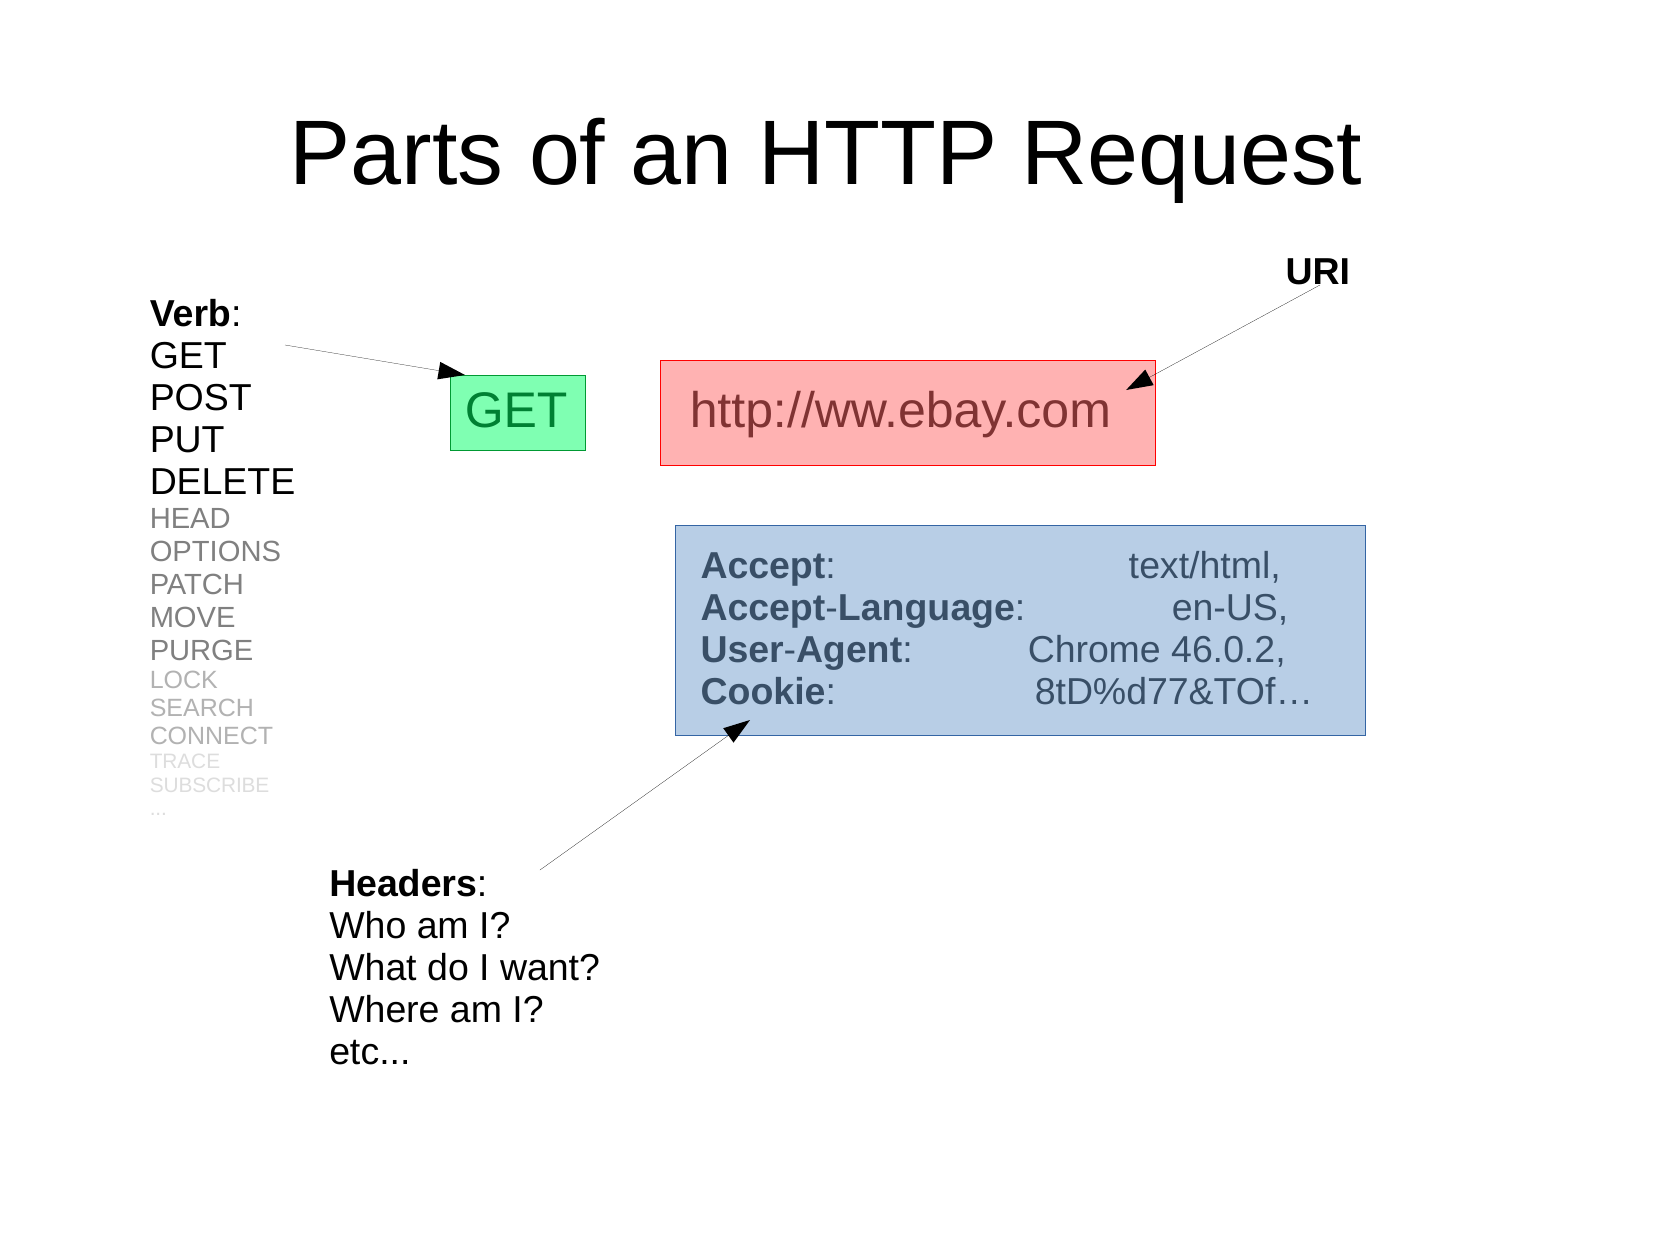

# Parts of an HTTP Request
URI
Verb:
GET
POST
PUT
DELETE
HEAD
OPTIONS
PATCH
MOVE
PURGE
LOCK
SEARCH
CONNECT
TRACE
SUBSCRIBE
...
GET
http://ww.ebay.com
Accept: text/html,
Accept-Language: en-US,
User-Agent: Chrome 46.0.2,
Cookie: 8tD%d77&TOf…
Headers:
Who am I?
What do I want?
Where am I?
etc...